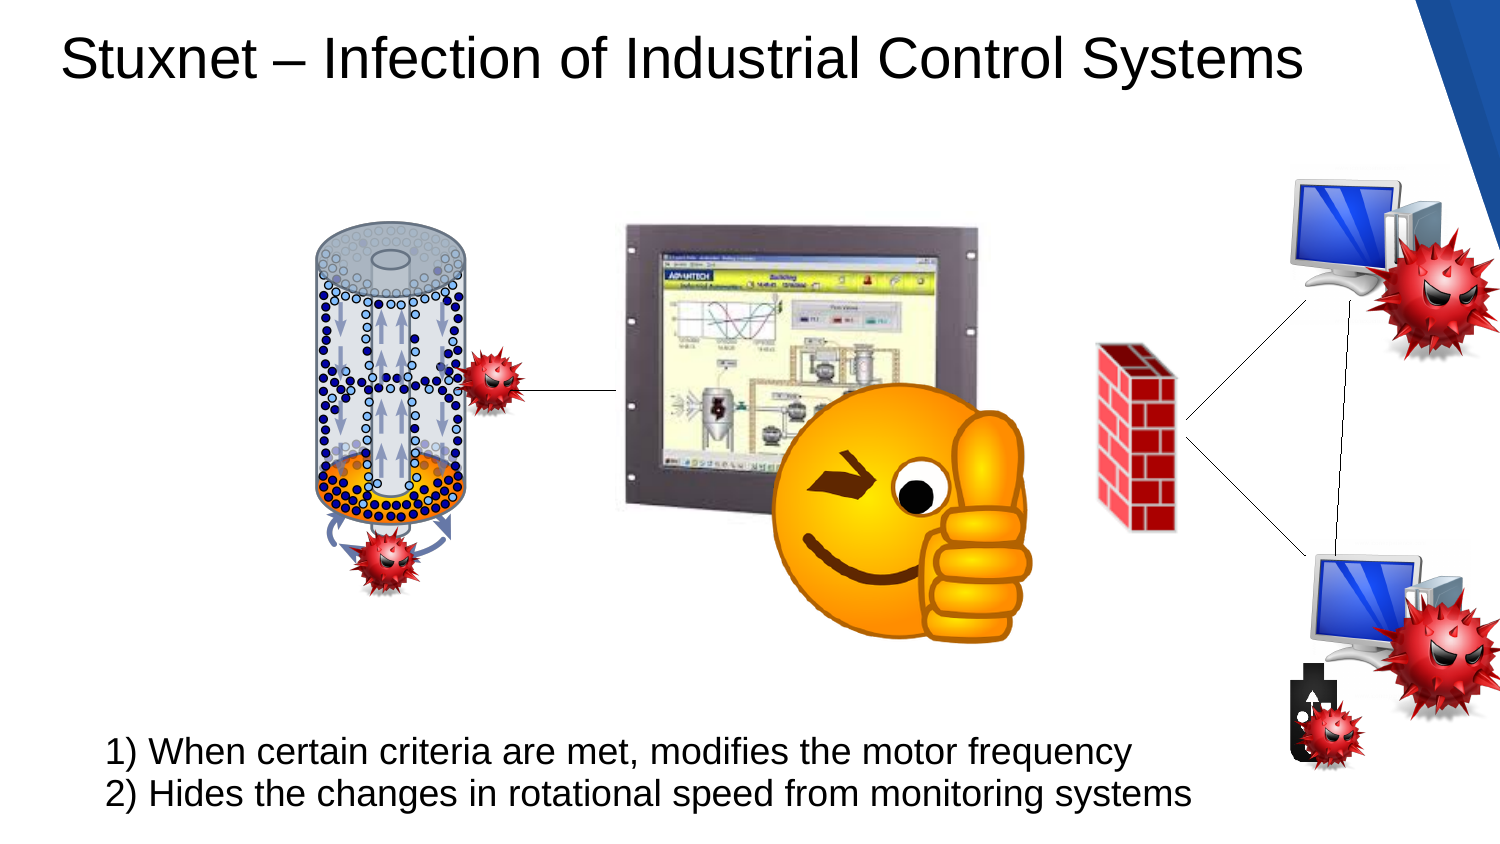

# Stuxnet – Infection of Industrial Control Systems
1) When certain criteria are met, modifies the motor frequency
2) Hides the changes in rotational speed from monitoring systems